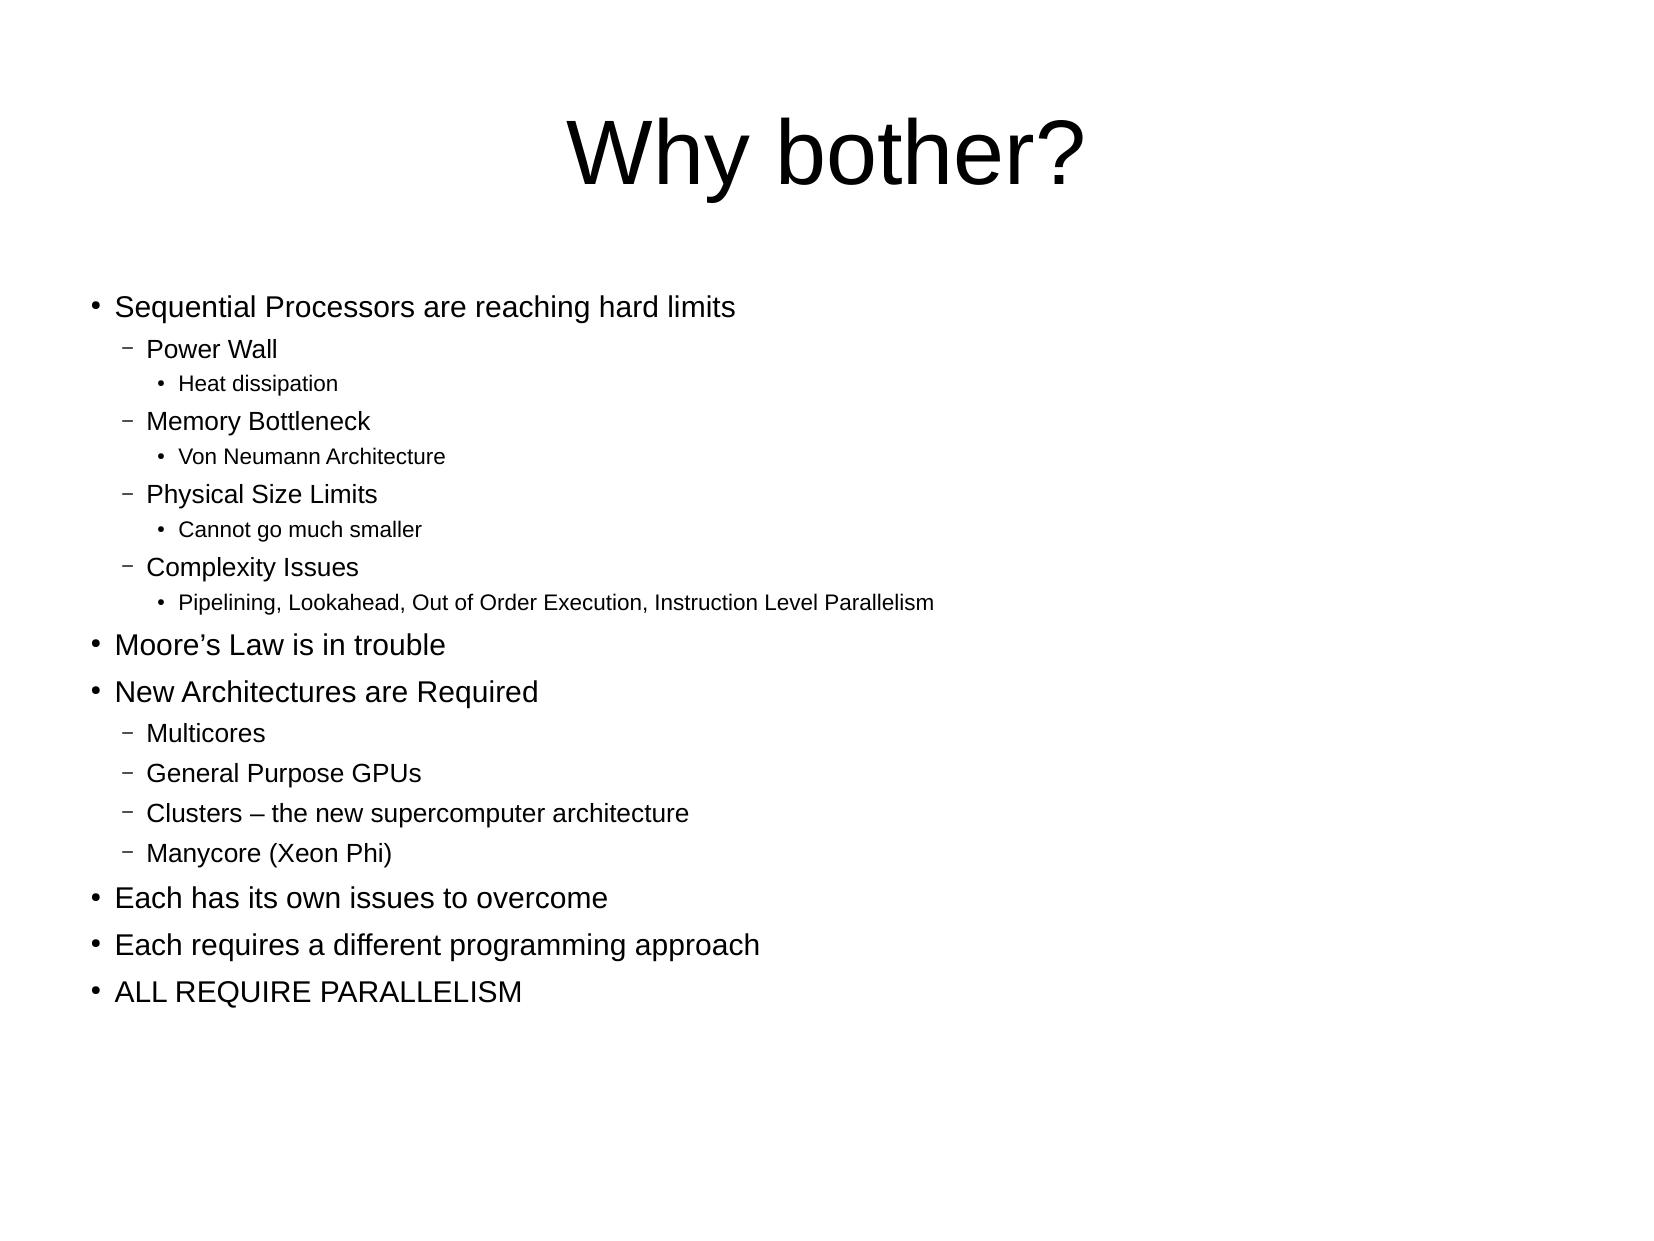

# Why bother?
Sequential Processors are reaching hard limits
Power Wall
Heat dissipation
Memory Bottleneck
Von Neumann Architecture
Physical Size Limits
Cannot go much smaller
Complexity Issues
Pipelining, Lookahead, Out of Order Execution, Instruction Level Parallelism
Moore’s Law is in trouble
New Architectures are Required
Multicores
General Purpose GPUs
Clusters – the new supercomputer architecture
Manycore (Xeon Phi)
Each has its own issues to overcome
Each requires a different programming approach
ALL REQUIRE PARALLELISM